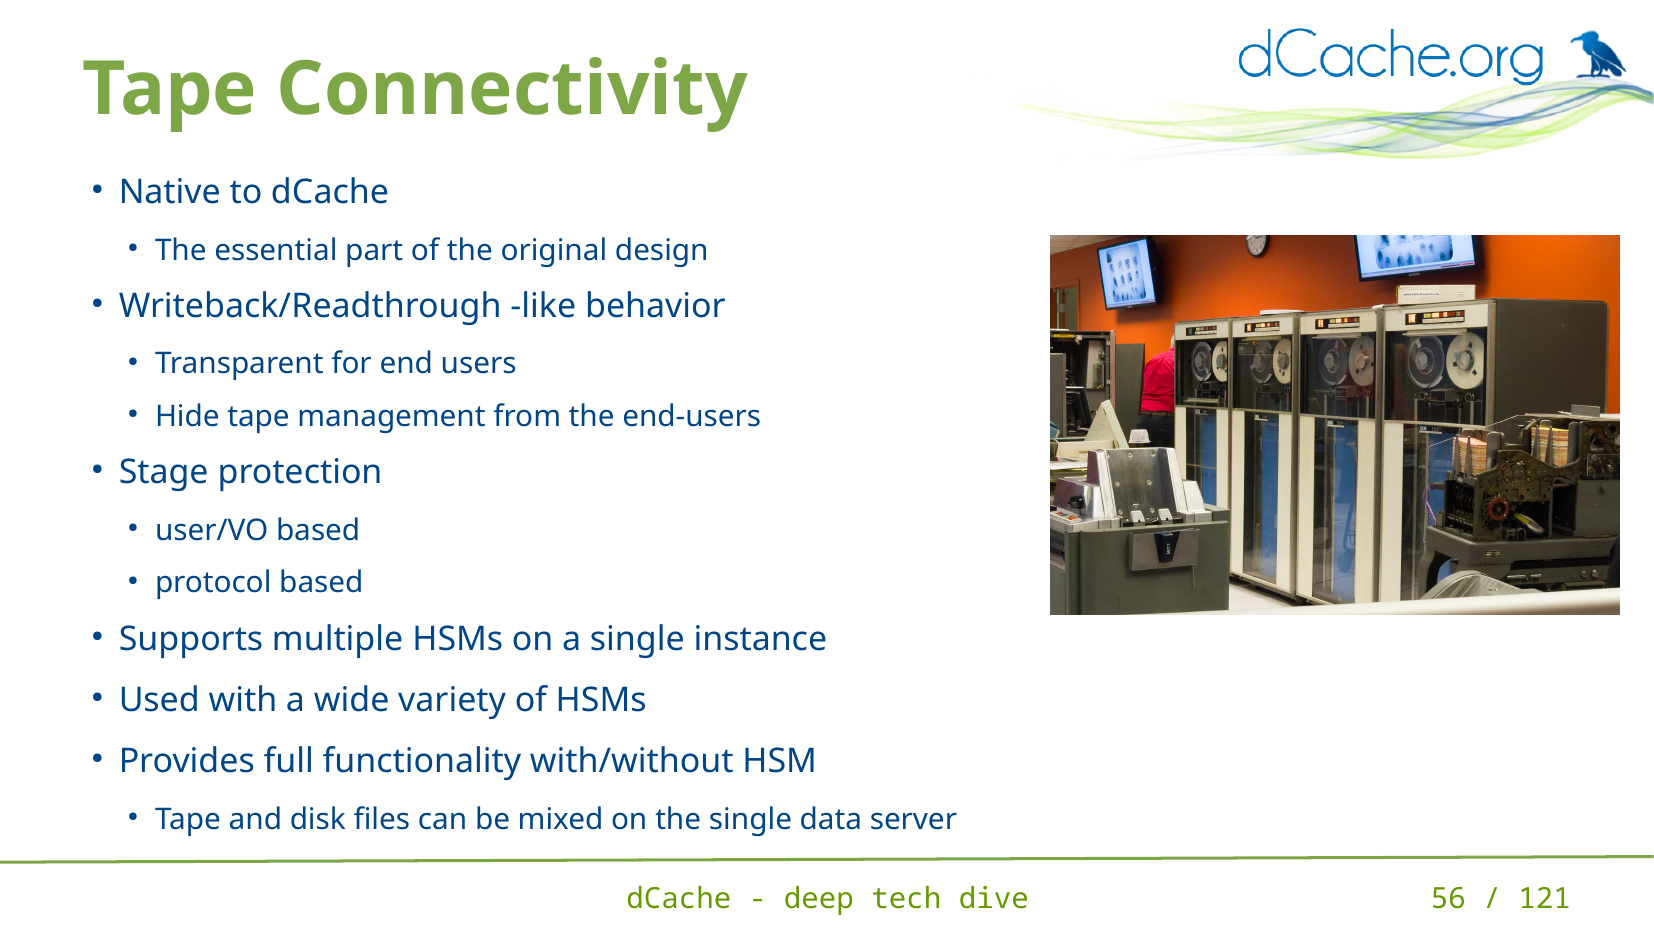

# Tape Connectivity
Native to dCache
The essential part of the original design
Writeback/Readthrough -like behavior
Transparent for end users
Hide tape management from the end-users
Stage protection
user/VO based
protocol based
Supports multiple HSMs on a single instance
Used with a wide variety of HSMs
Provides full functionality with/without HSM
Tape and disk files can be mixed on the single data server
dCache - deep tech dive
56